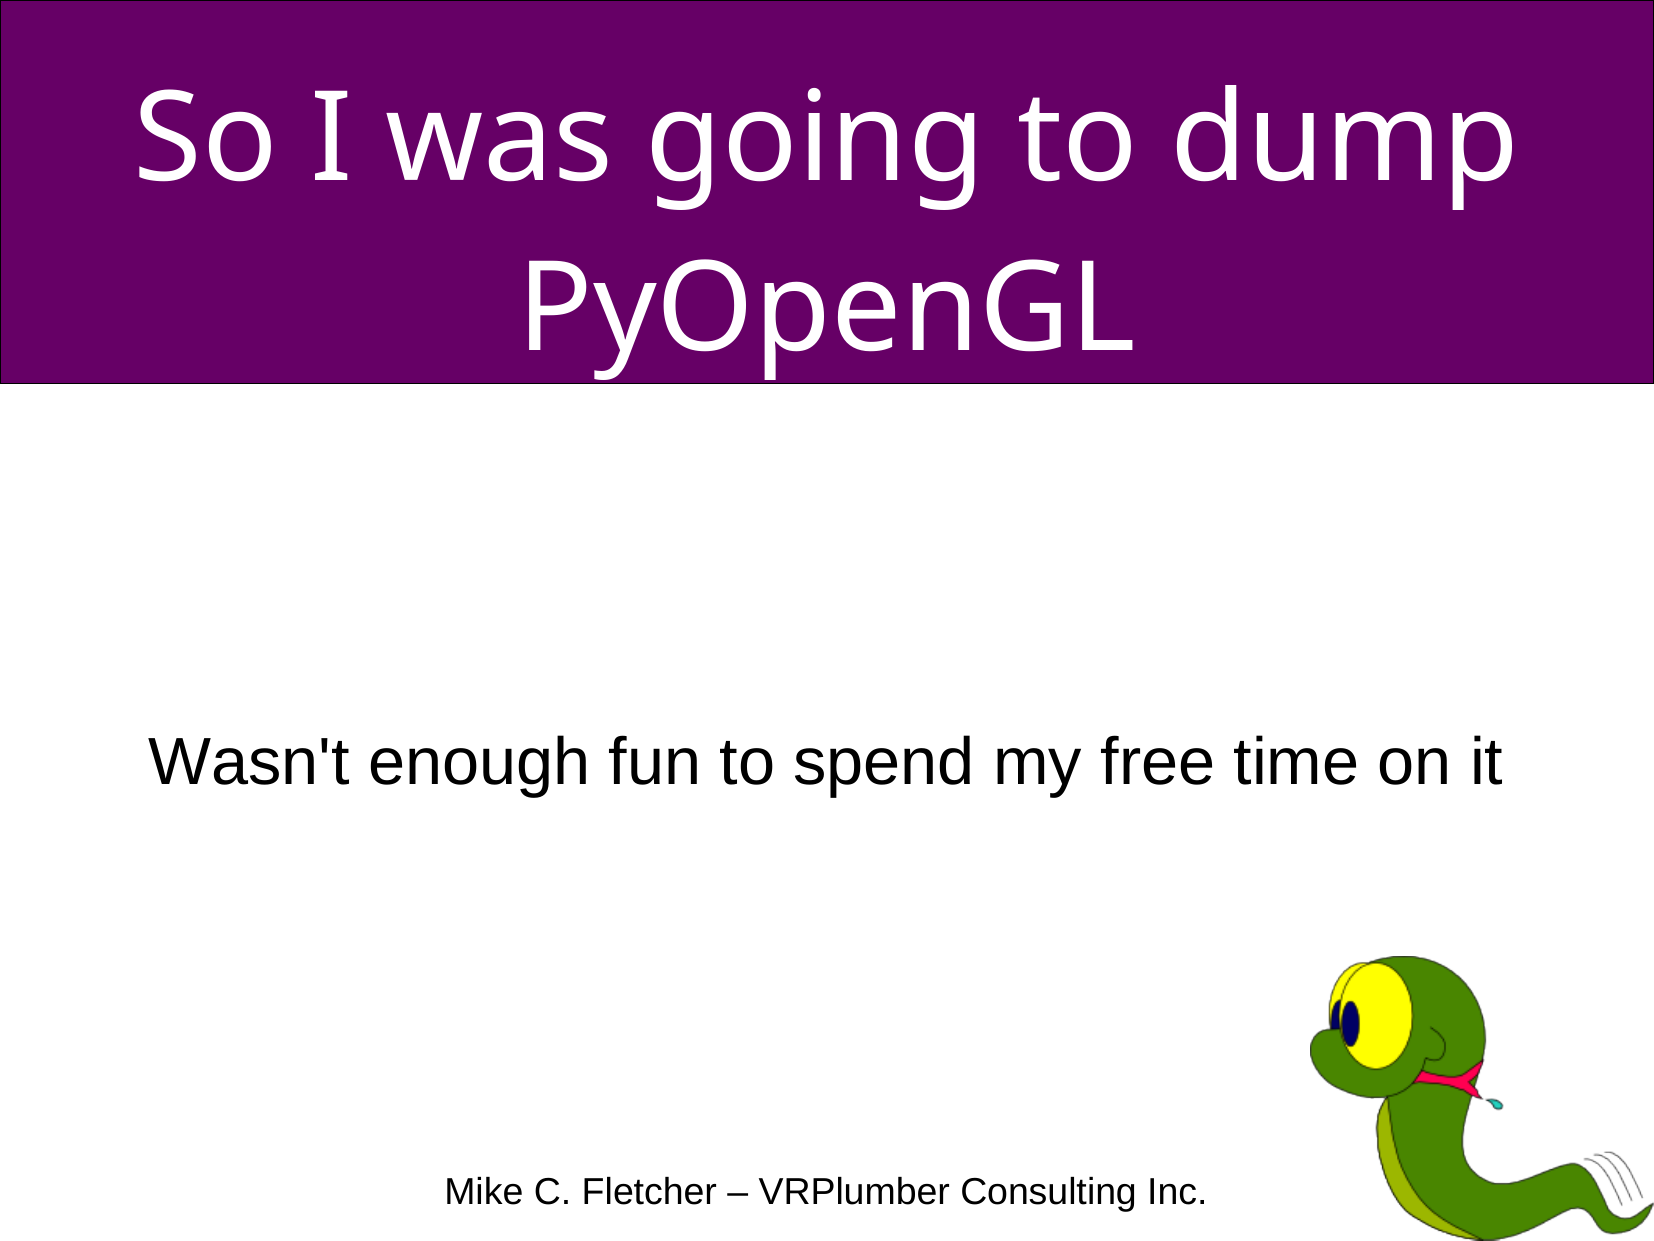

# So I was going to dump PyOpenGL
Wasn't enough fun to spend my free time on it